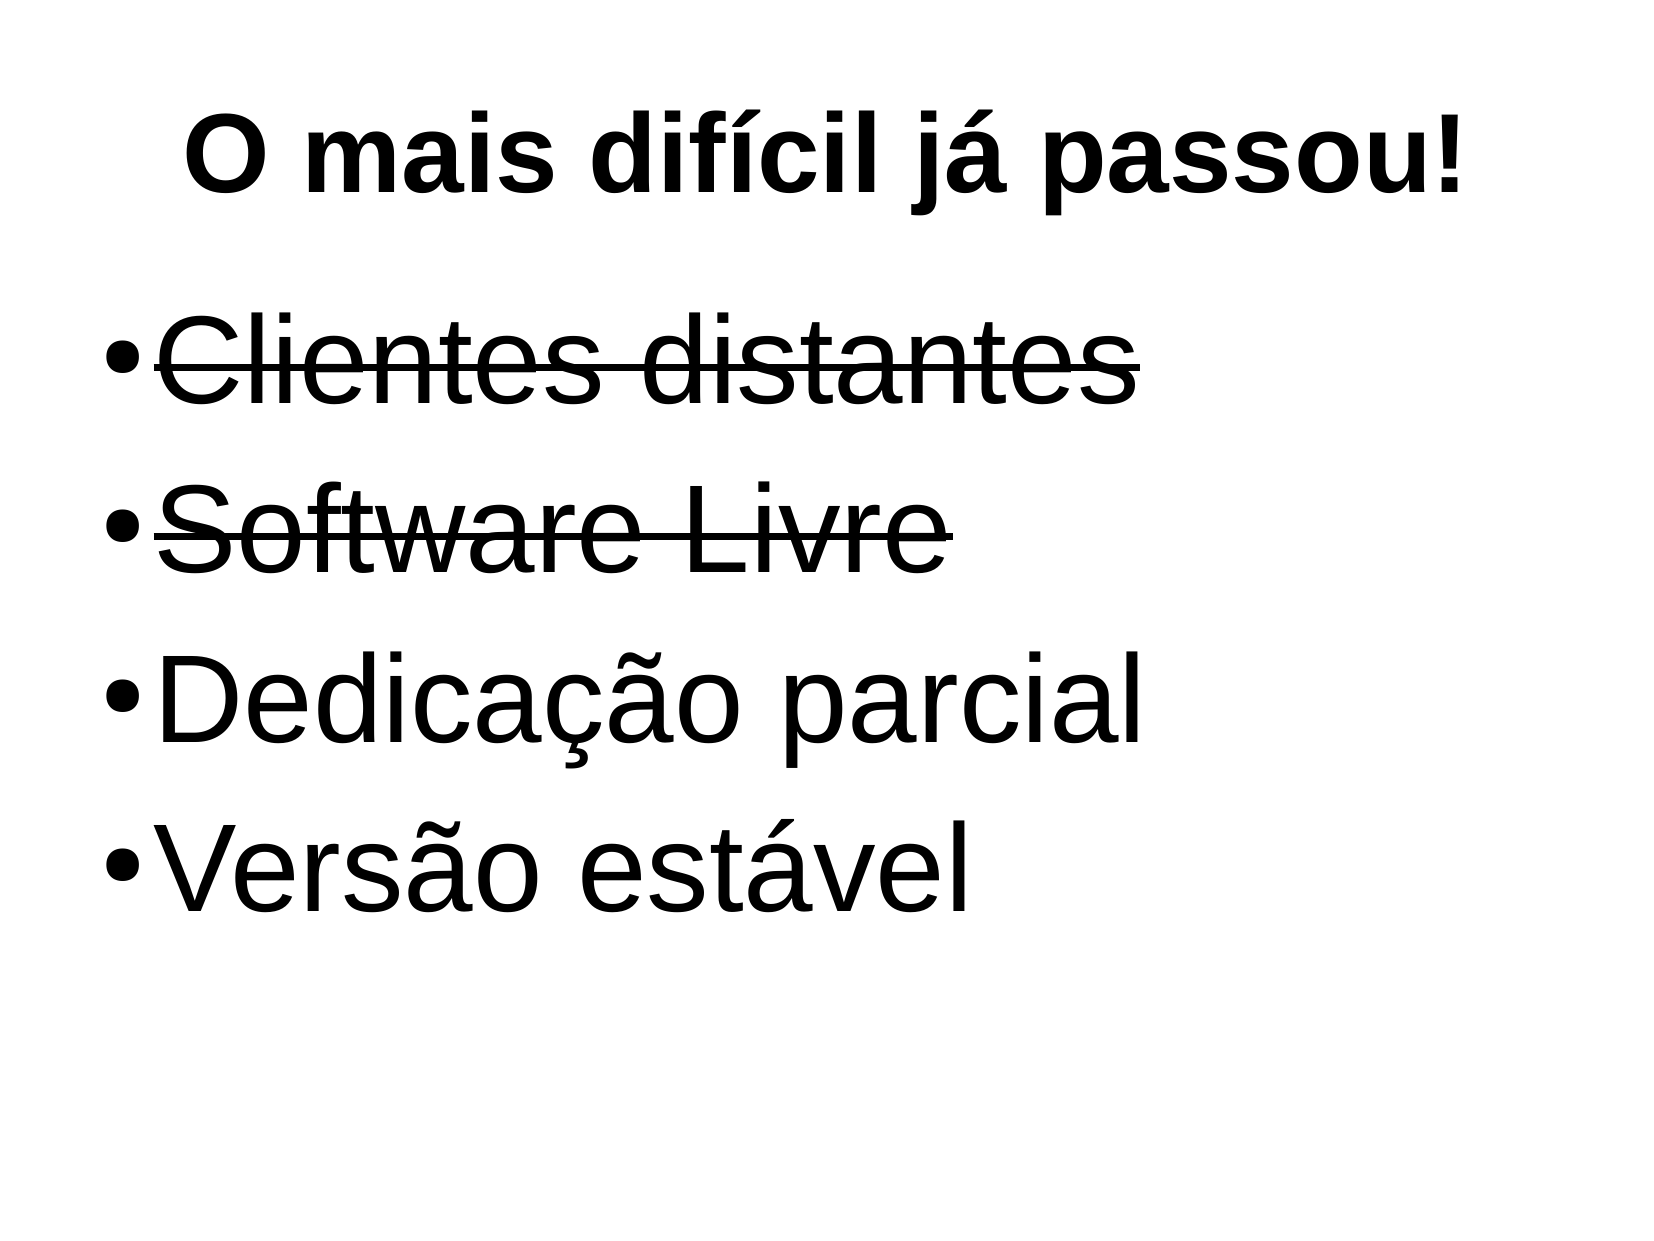

# O mais difícil já passou!
Clientes distantes
Software Livre
Dedicação parcial
Versão estável